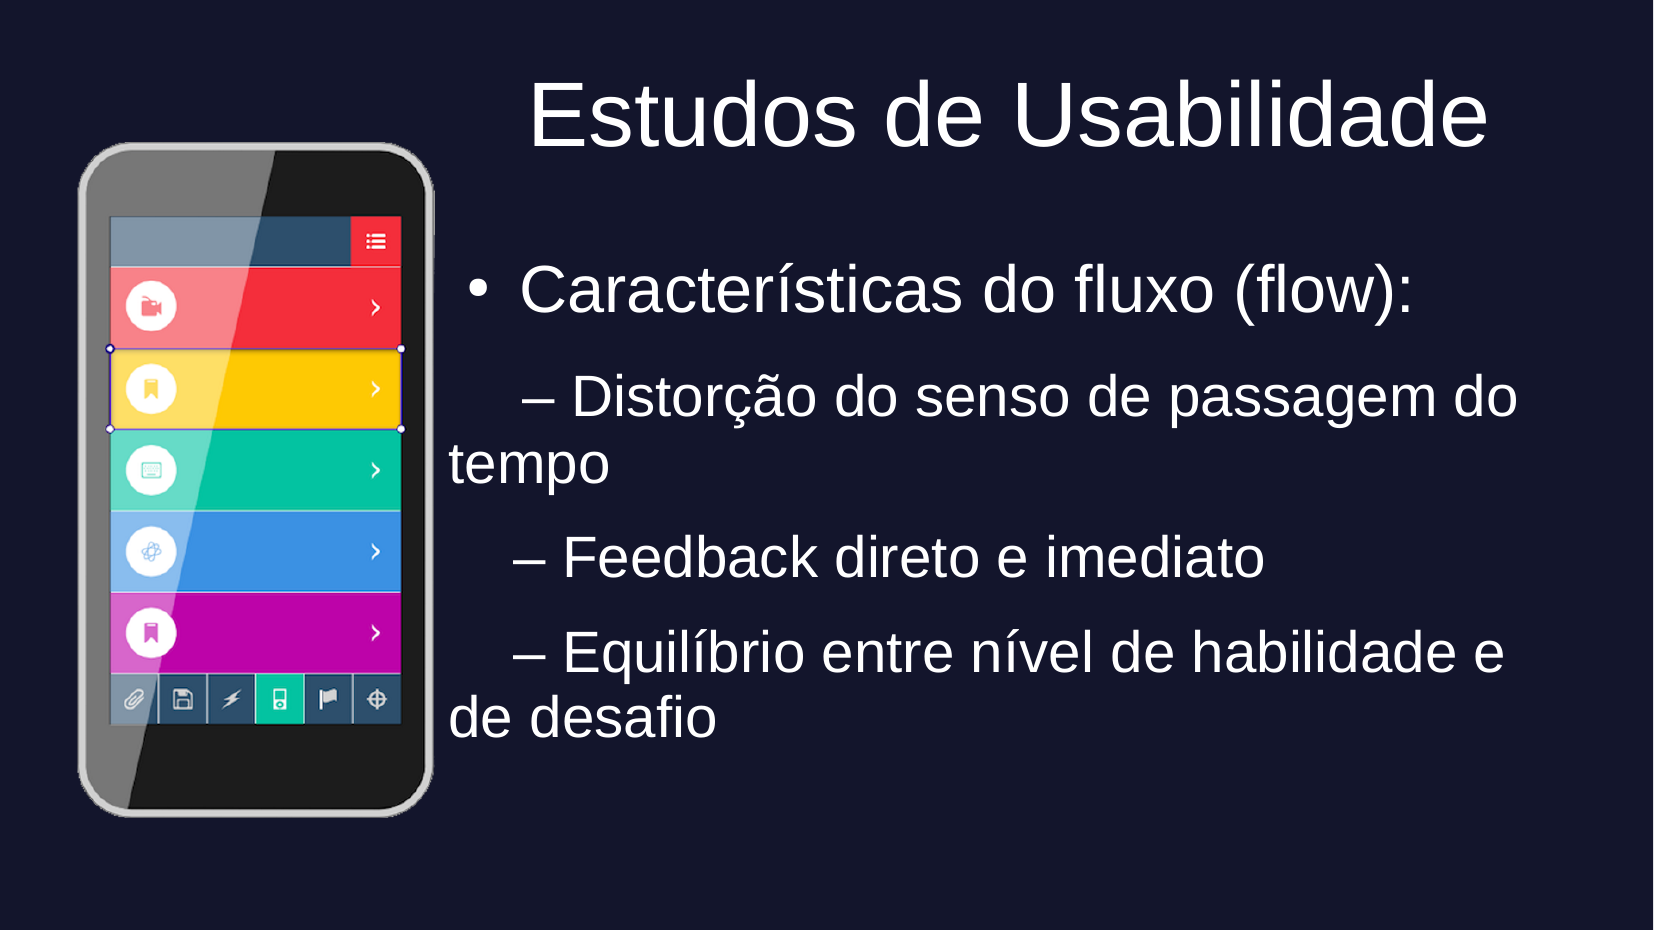

# Estudos de Usabilidade
Características do fluxo (flow):
 – Distorção do senso de passagem do tempo
 – Feedback direto e imediato
 – Equilíbrio entre nível de habilidade e de desafio